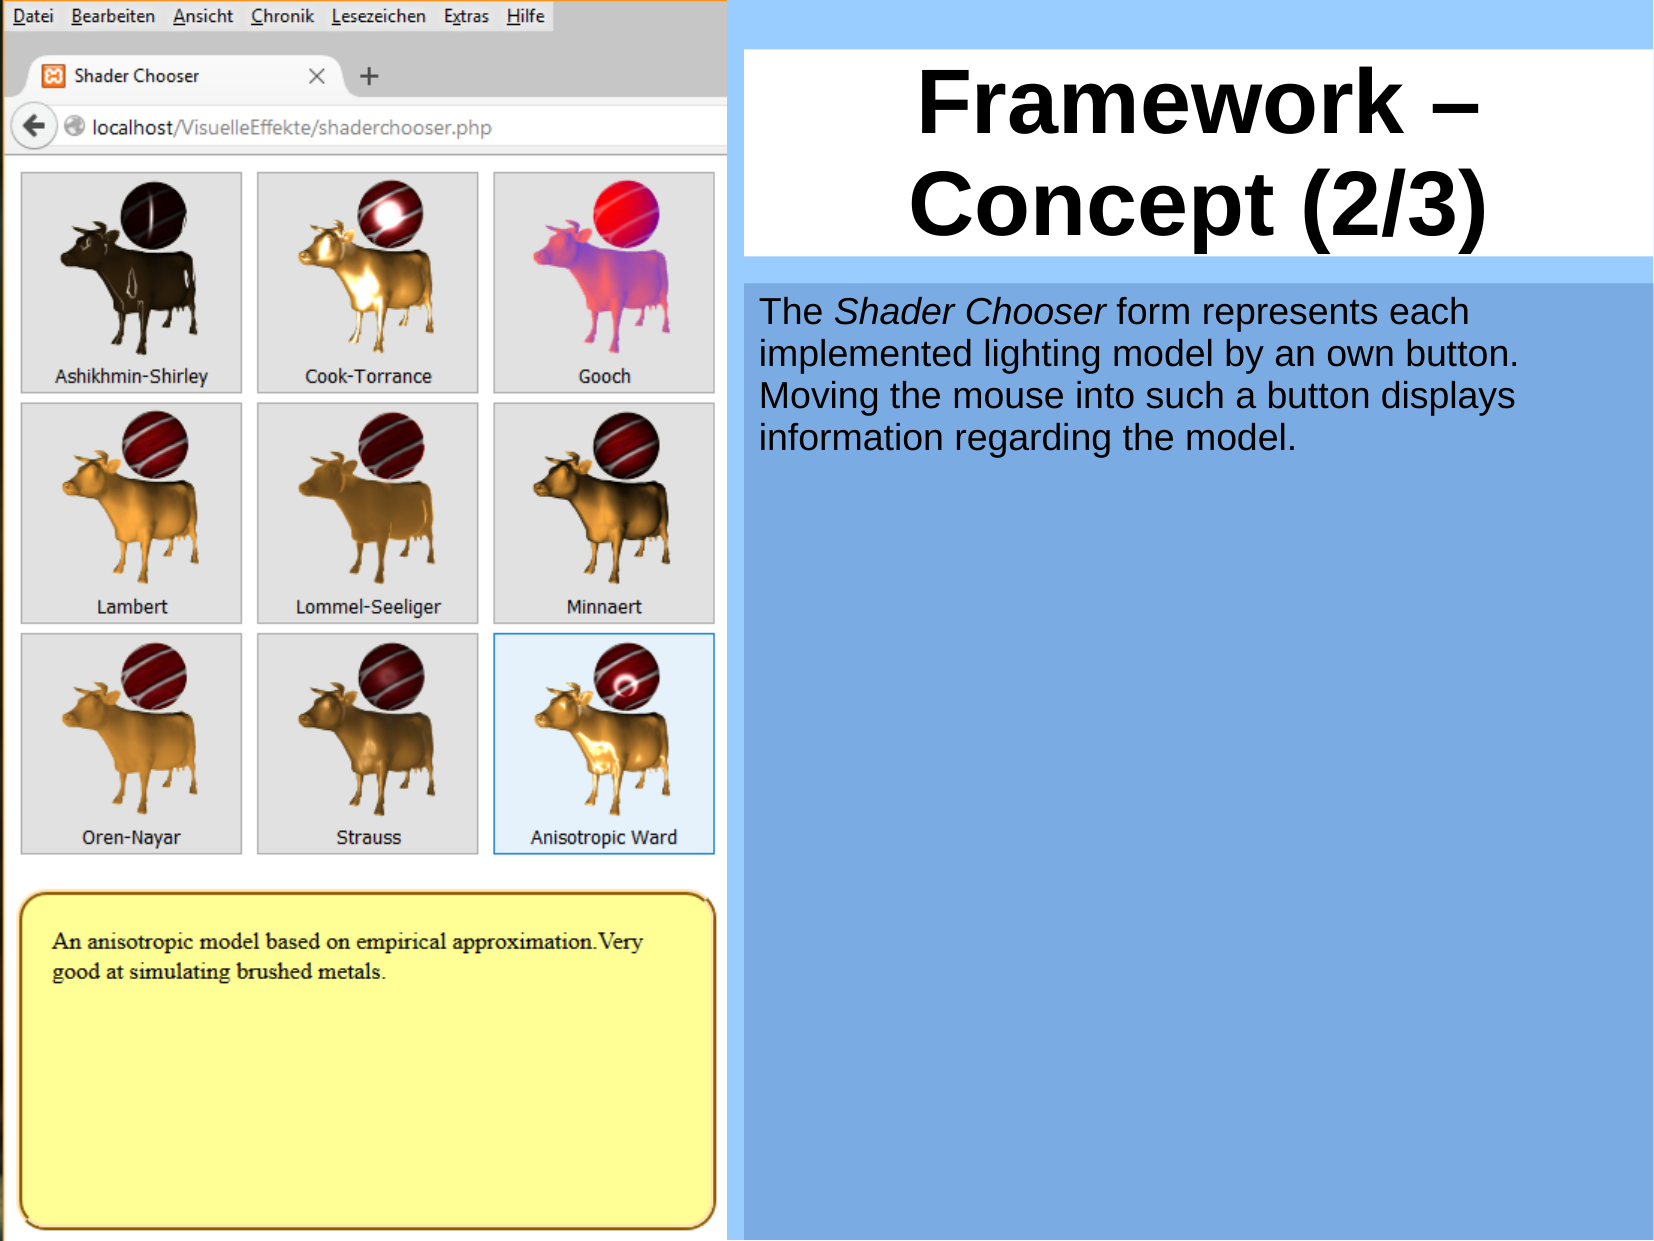

# Framework – Concept (2/3)
The Shader Chooser form represents each implemented lighting model by an own button. Moving the mouse into such a button displays information regarding the model.